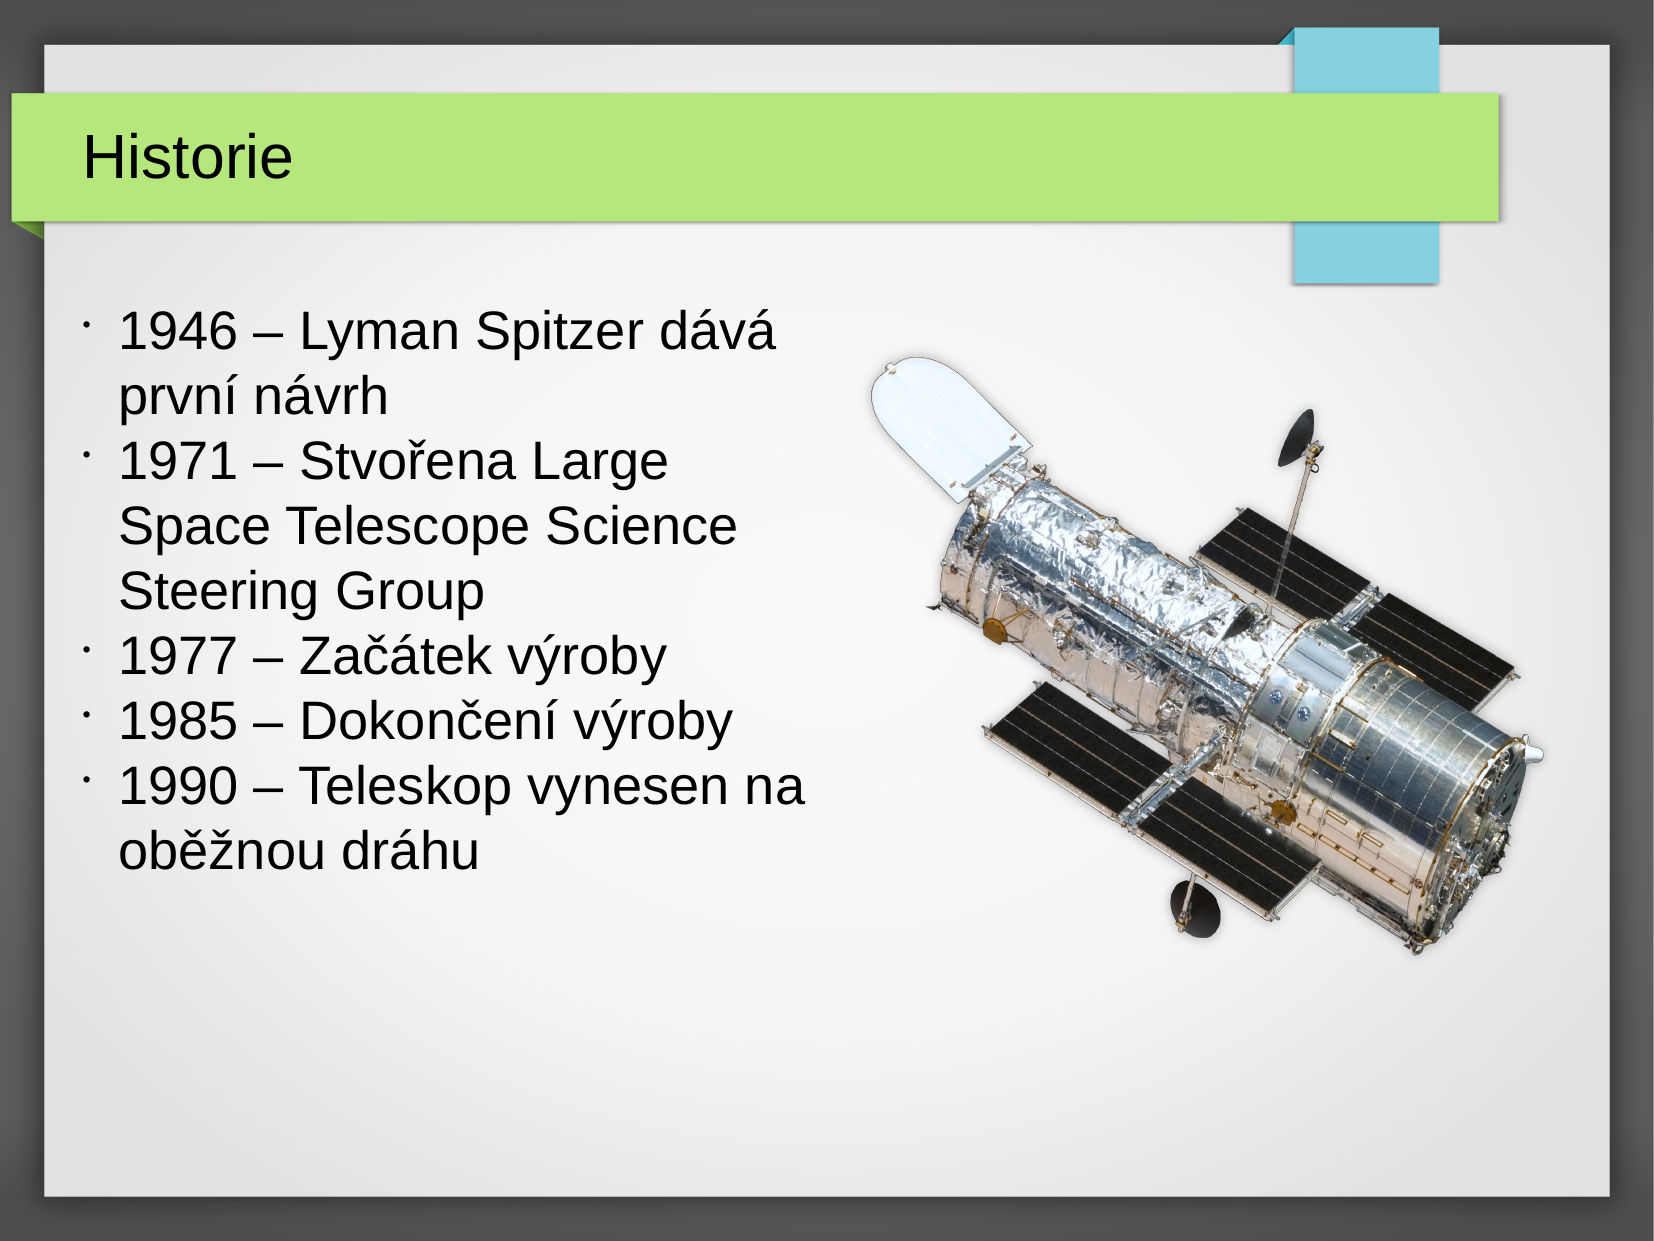

Historie
1946 – Lyman Spitzer dává první návrh
1971 – Stvořena Large Space Telescope Science Steering Group
1977 – Začátek výroby
1985 – Dokončení výroby
1990 – Teleskop vynesen na oběžnou dráhu